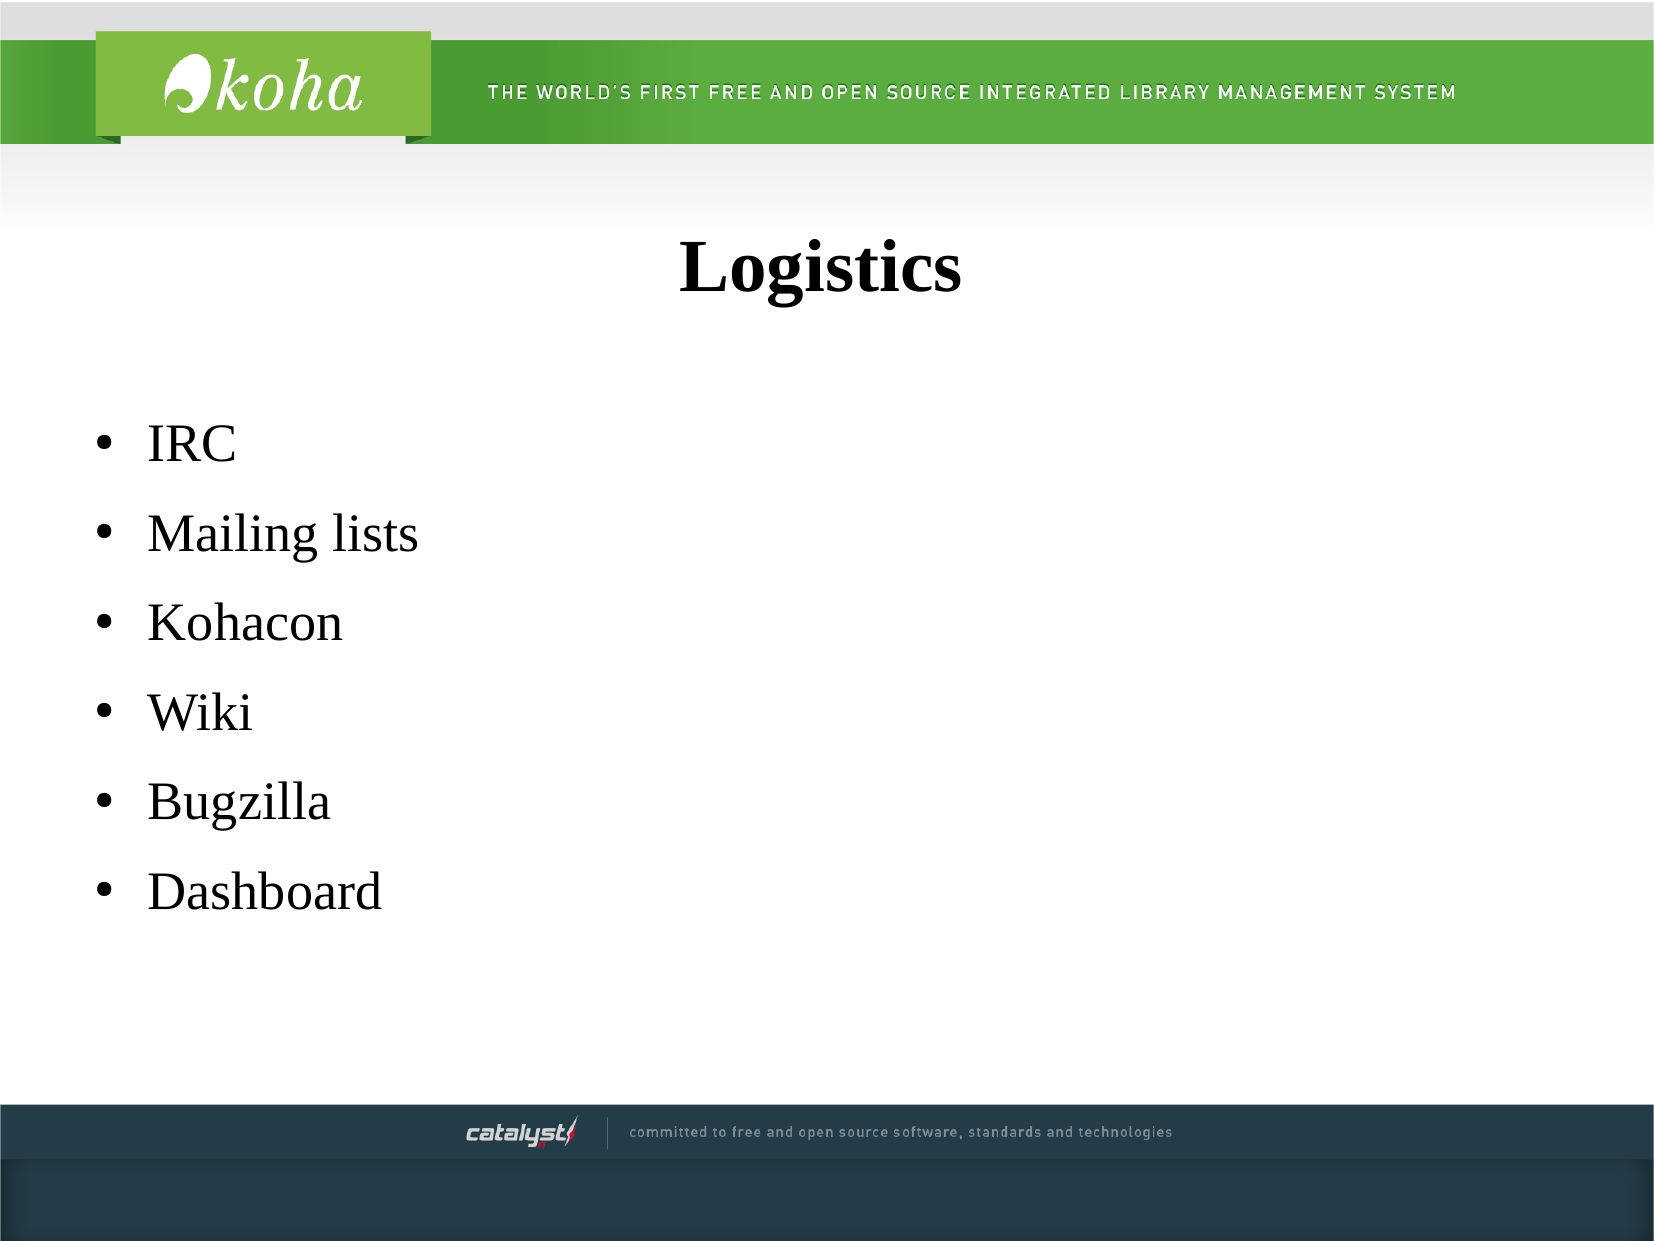

# Logistics
IRC
Mailing lists
Kohacon
Wiki
Bugzilla
Dashboard